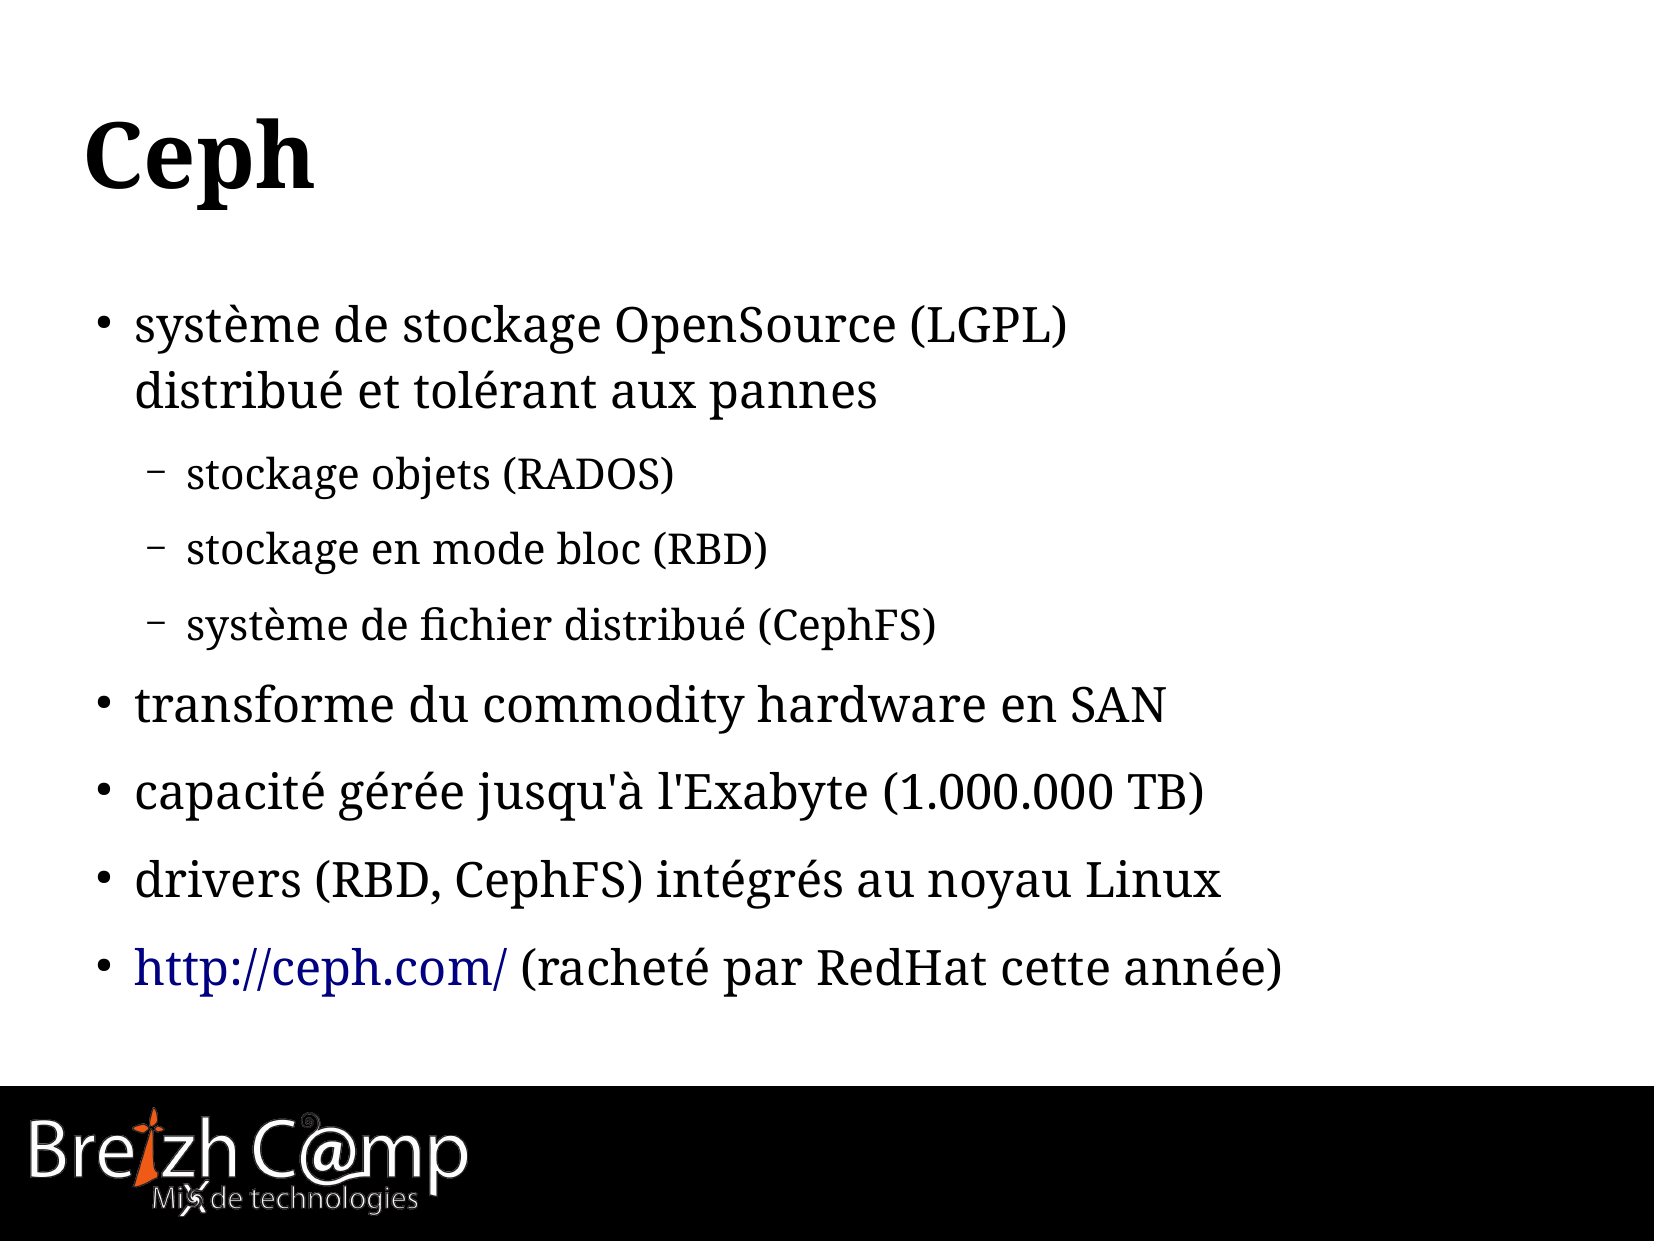

# Ceph
système de stockage OpenSource (LGPL)
distribué et tolérant aux pannes
stockage objets (RADOS)
stockage en mode bloc (RBD)
système de fichier distribué (CephFS)
transforme du commodity hardware en SAN
capacité gérée jusqu'à l'Exabyte (1.000.000 TB)
drivers (RBD, CephFS) intégrés au noyau Linux
http://ceph.com/ (racheté par RedHat cette année)
42